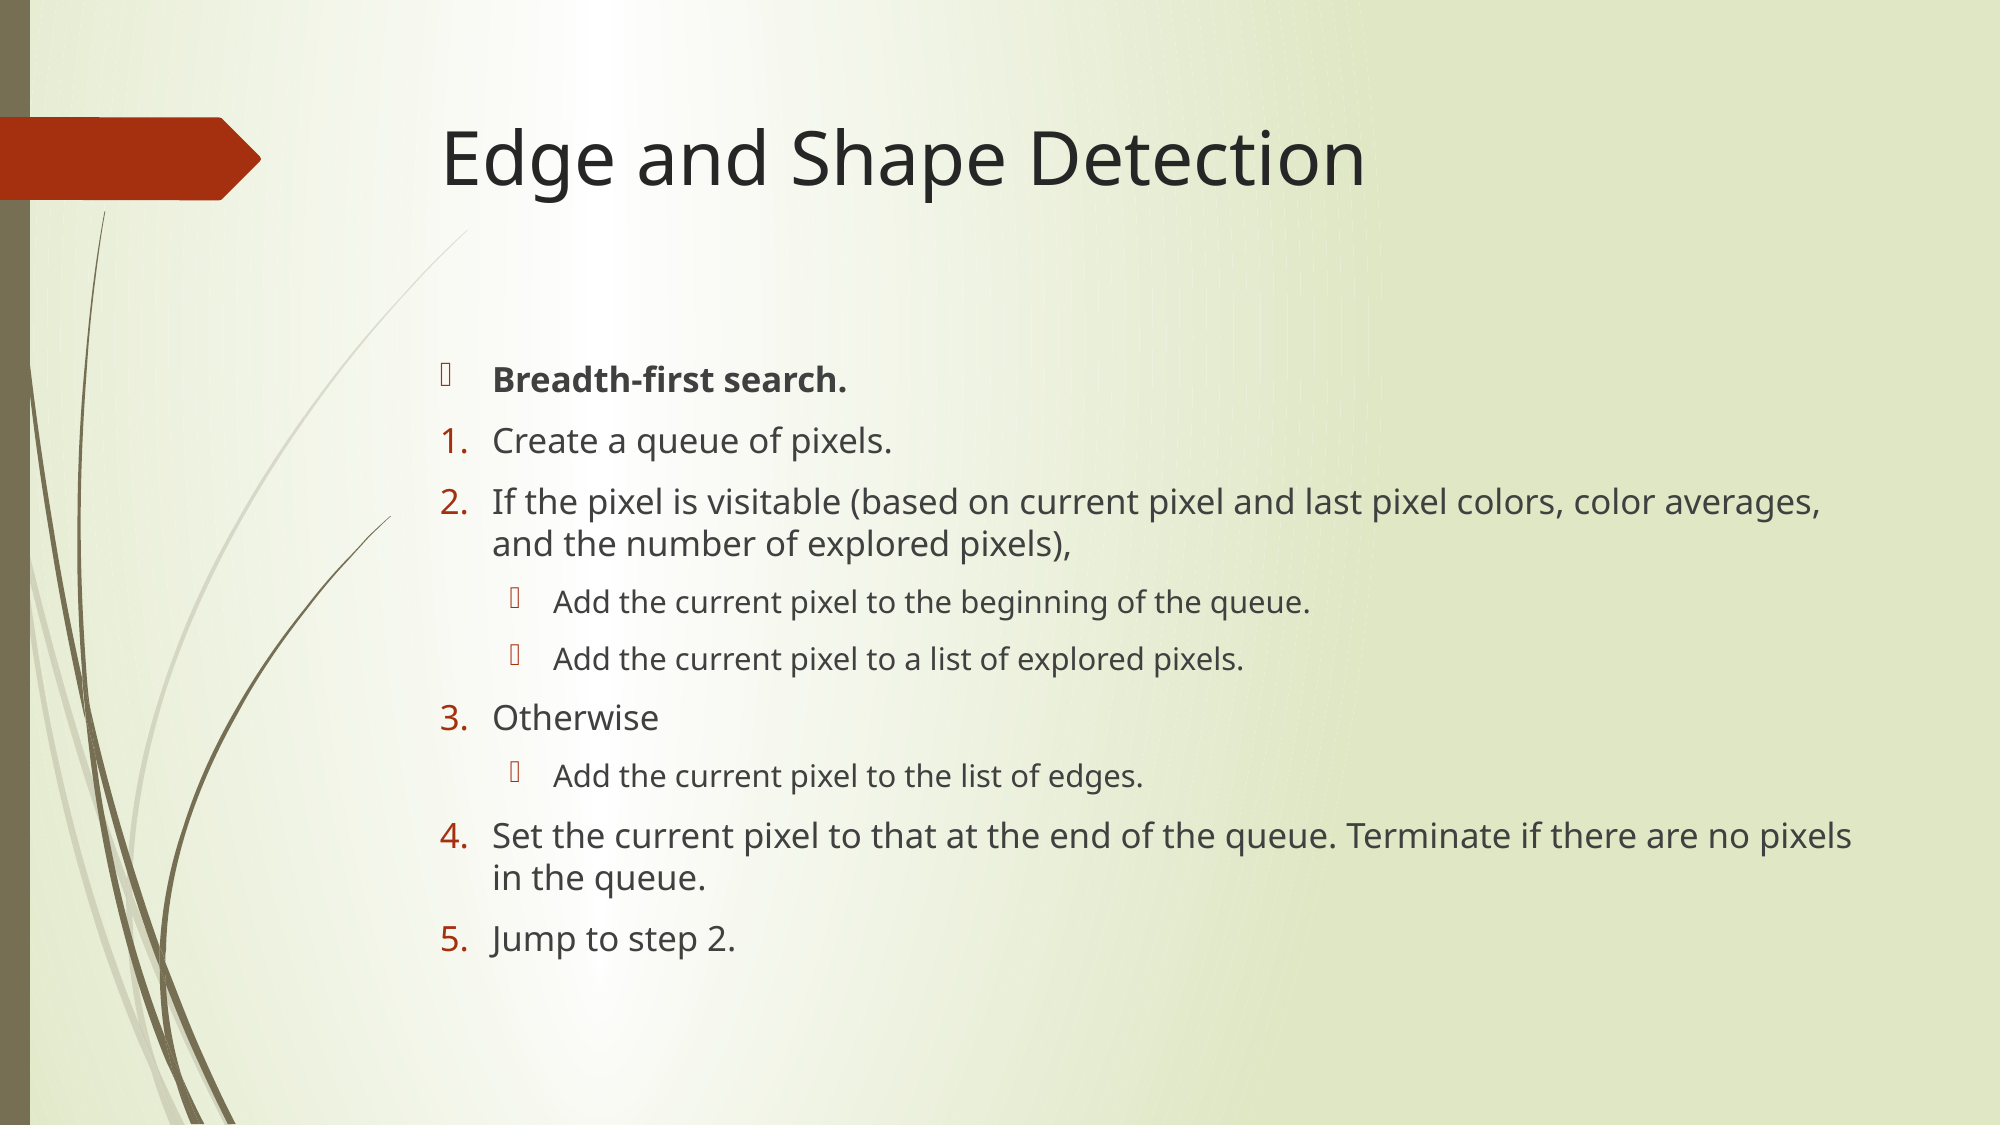

# Edge and Shape Detection
Breadth-first search.
Create a queue of pixels.
If the pixel is visitable (based on current pixel and last pixel colors, color averages, and the number of explored pixels),
Add the current pixel to the beginning of the queue.
Add the current pixel to a list of explored pixels.
Otherwise
Add the current pixel to the list of edges.
Set the current pixel to that at the end of the queue. Terminate if there are no pixels in the queue.
Jump to step 2.